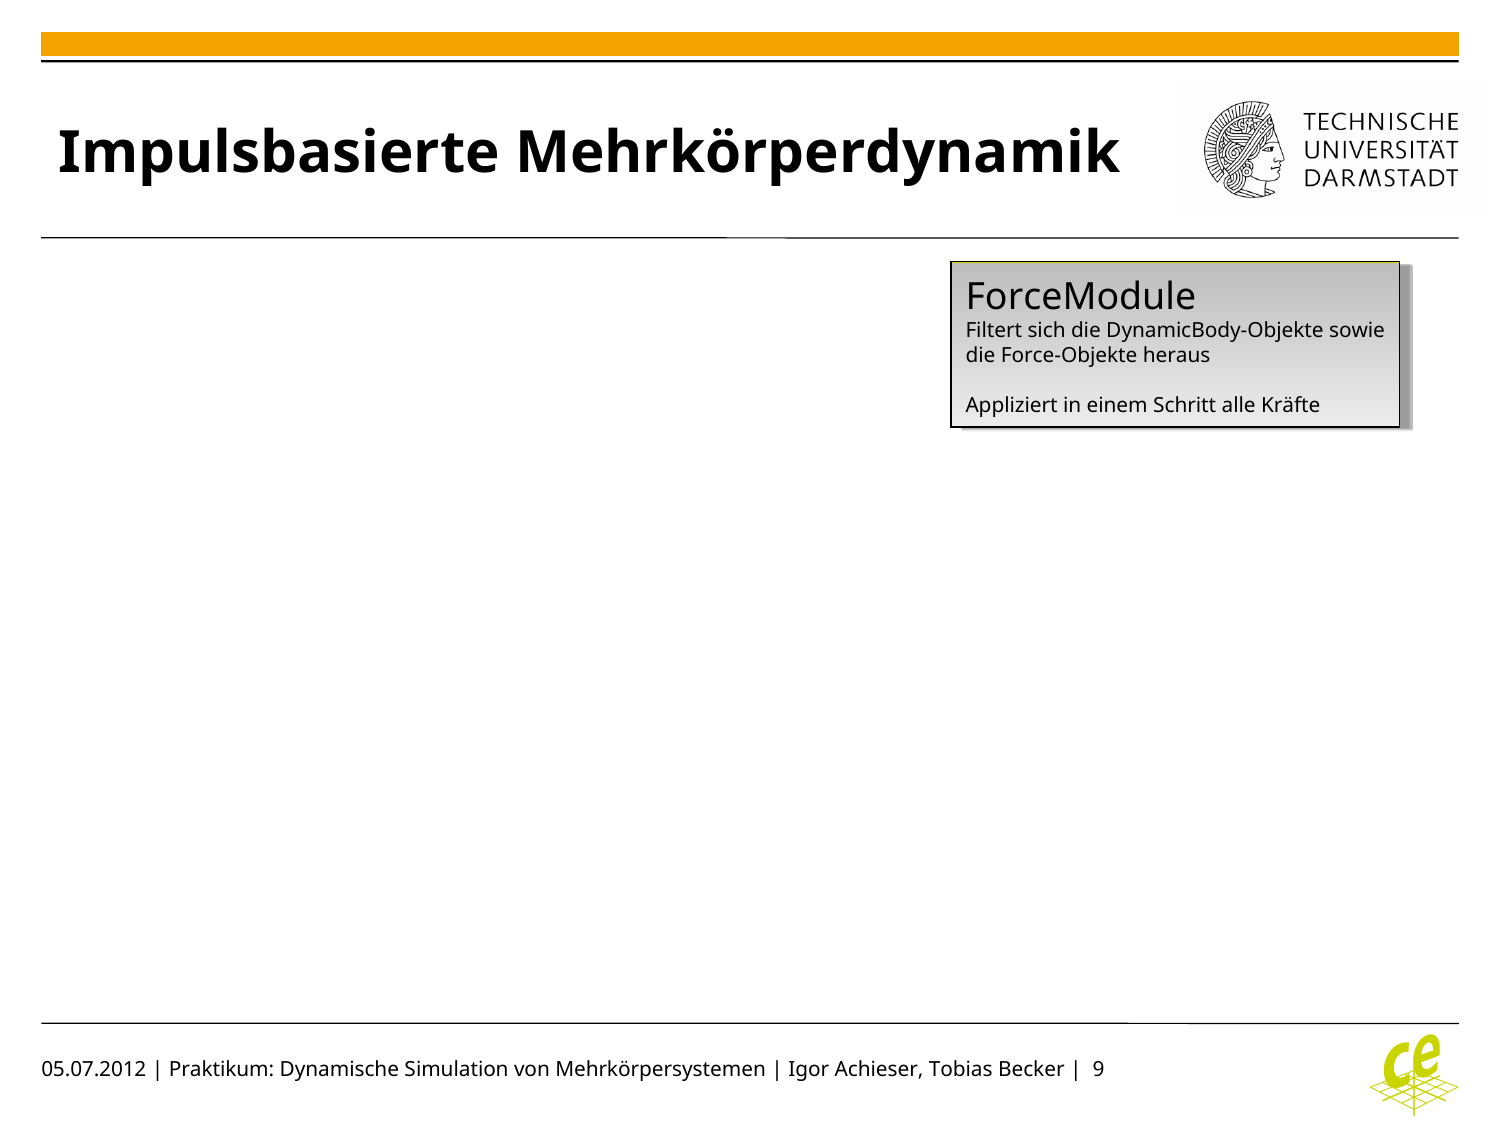

Impulsbasierte Mehrkörperdynamik
ForceModule
Filtert sich die DynamicBody-Objekte sowie die Force-Objekte heraus
Appliziert in einem Schritt alle Kräfte
05.07.2012 | Praktikum: Dynamische Simulation von Mehrkörpersystemen | Igor Achieser, Tobias Becker |